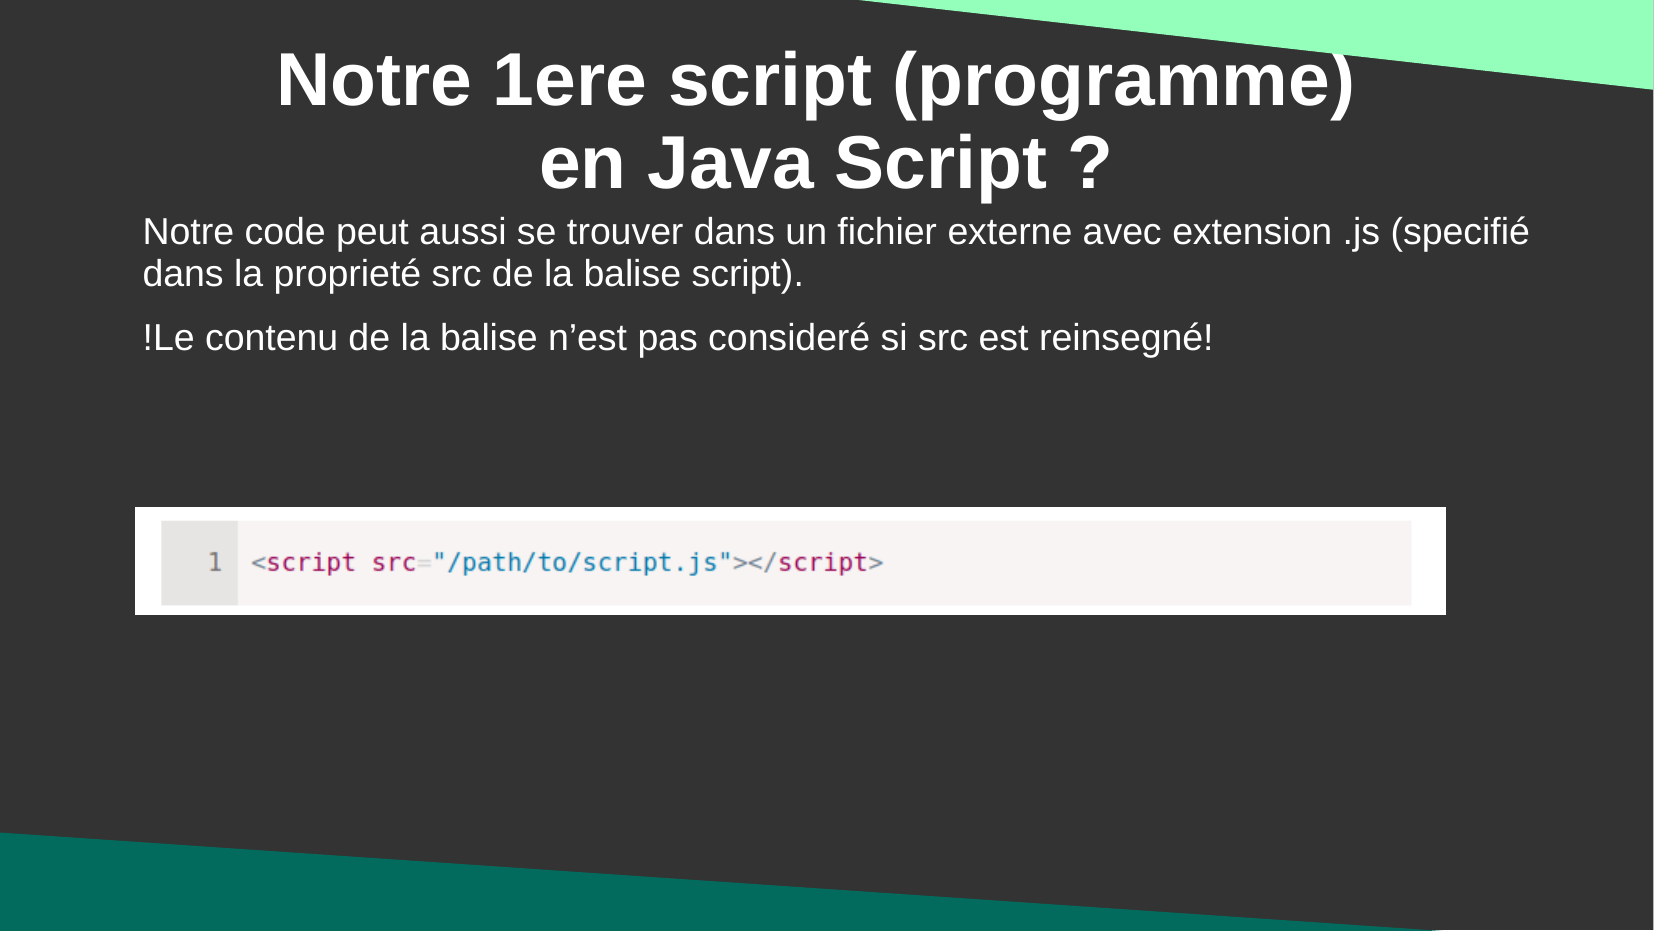

# Notre 1ere script (programme) en Java Script ?
Notre code peut aussi se trouver dans un fichier externe avec extension .js (specifié dans la proprieté src de la balise script).
!Le contenu de la balise n’est pas consideré si src est reinsegné!